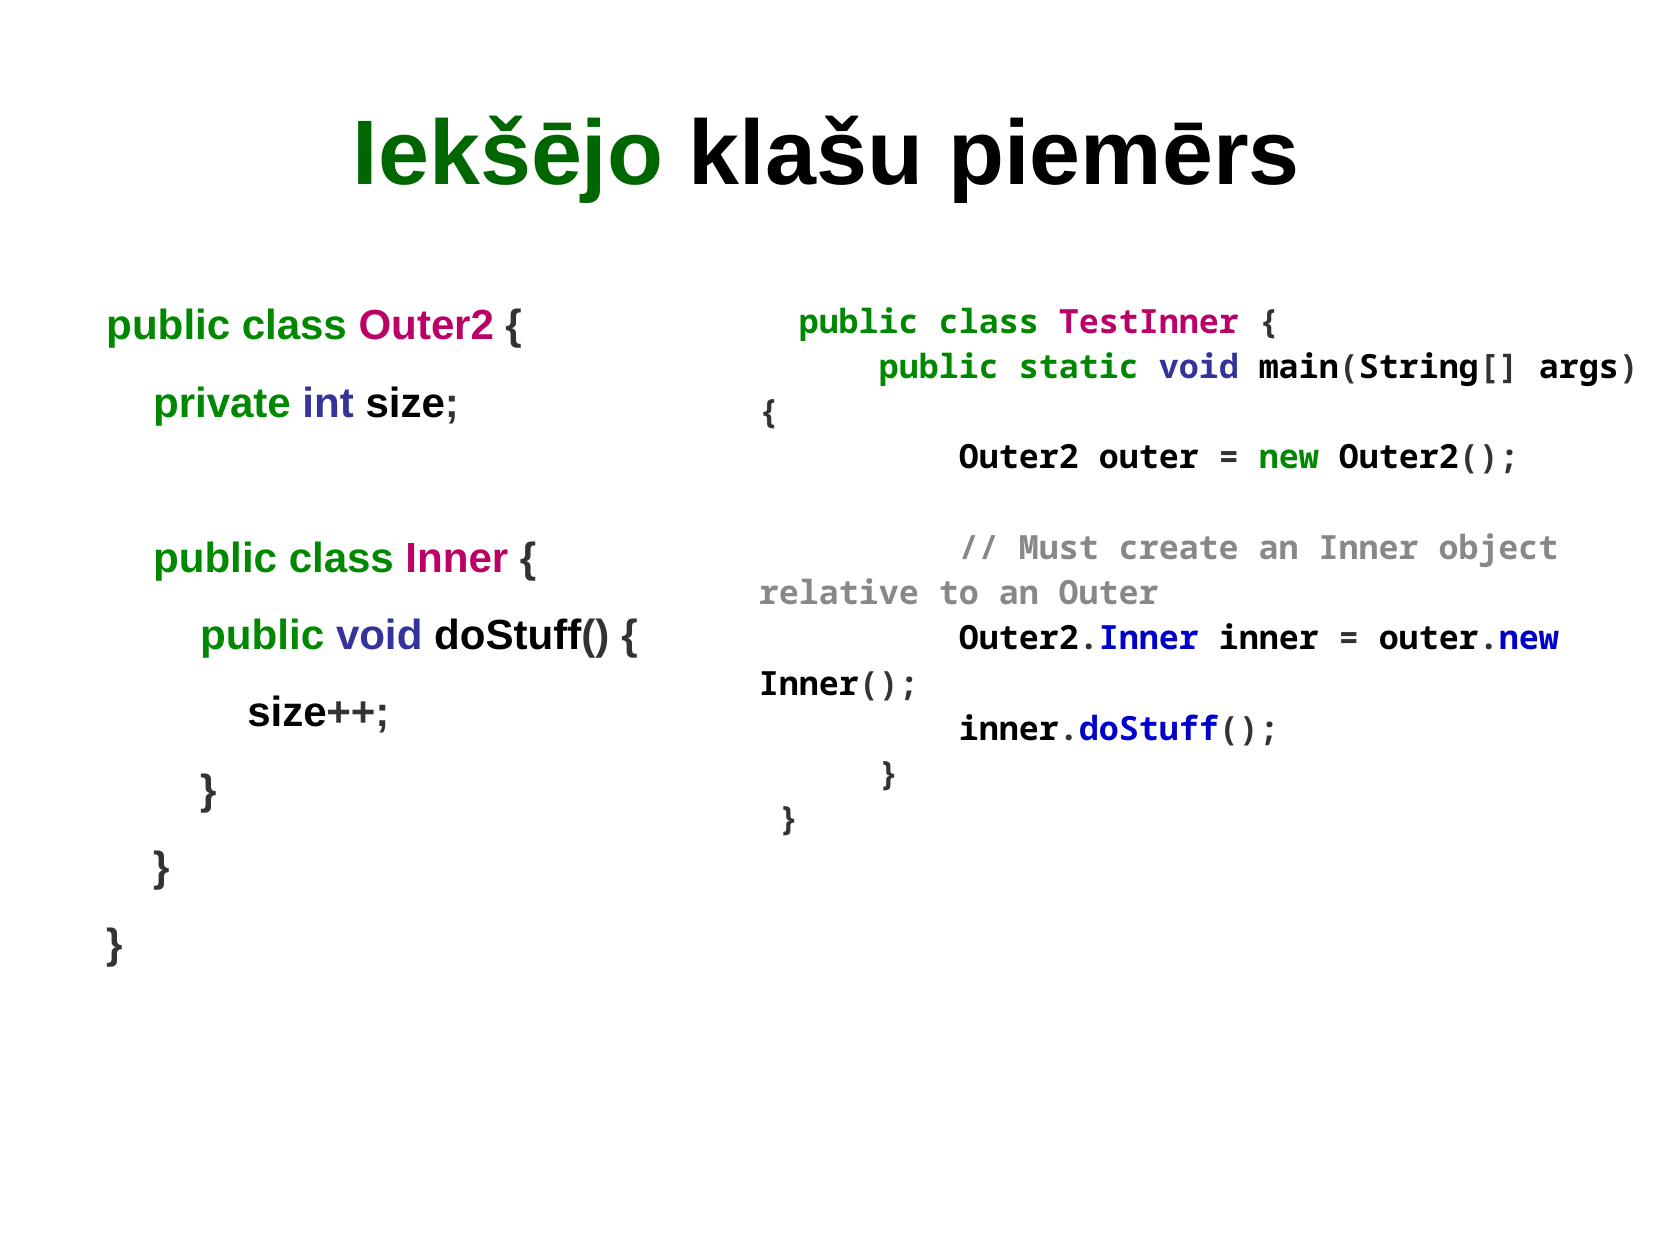

# Iekšējo klašu piemērs
 public class Outer2 {
 private int size;
 public class Inner {
 public void doStuff() {
 size++;
 }
 }
 }
 public class TestInner {
 public static void main(String[] args) {
 Outer2 outer = new Outer2();
 // Must create an Inner object relative to an Outer
 Outer2.Inner inner = outer.new Inner();
 inner.doStuff();
 }
 }